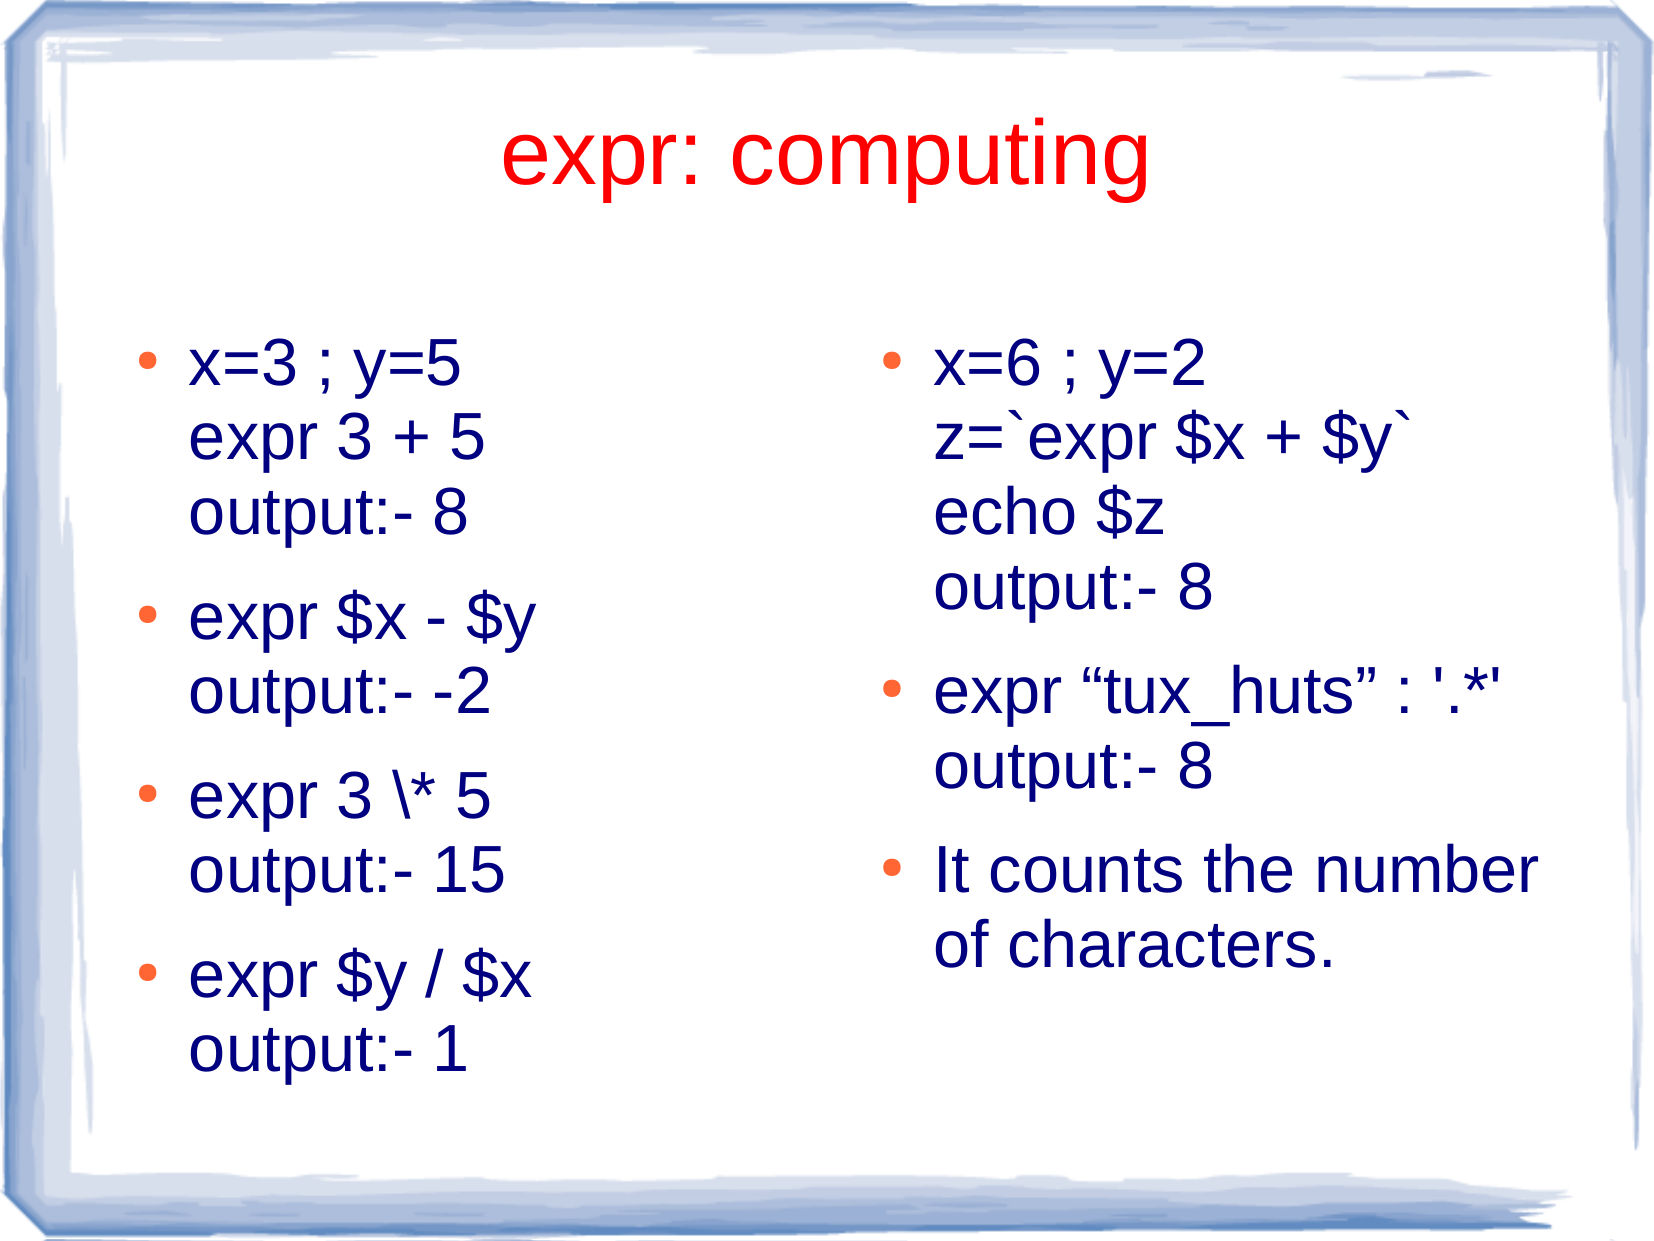

# expr: computing
x=3 ; y=5 expr 3 + 5 output:- 8
expr $x - $y output:- -2
expr 3 \* 5 output:- 15
expr $y / $x output:- 1
x=6 ; y=2 z=`expr $x + $y` echo $z output:- 8
expr “tux_huts” : '.*' output:- 8
It counts the number of characters.